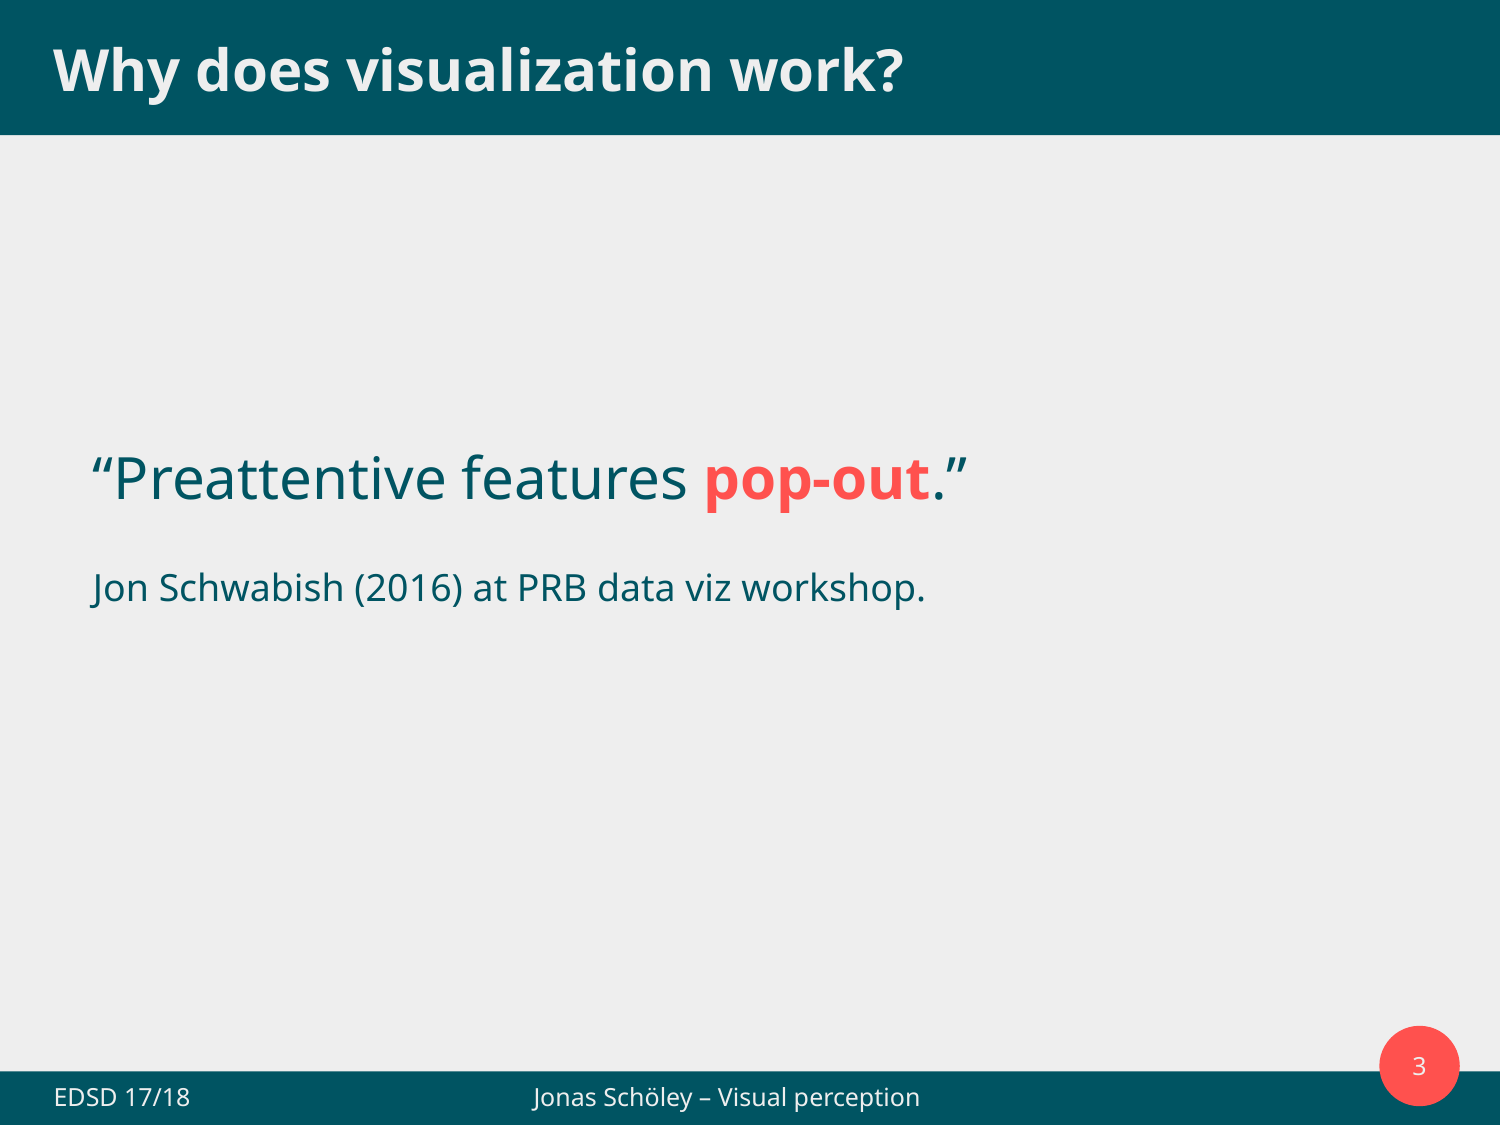

# Why does visualization work?
“Preattentive features pop-out.”
Jon Schwabish (2016) at PRB data viz workshop.
3
EDSD 17/18
Jonas Schöley – Visual perception